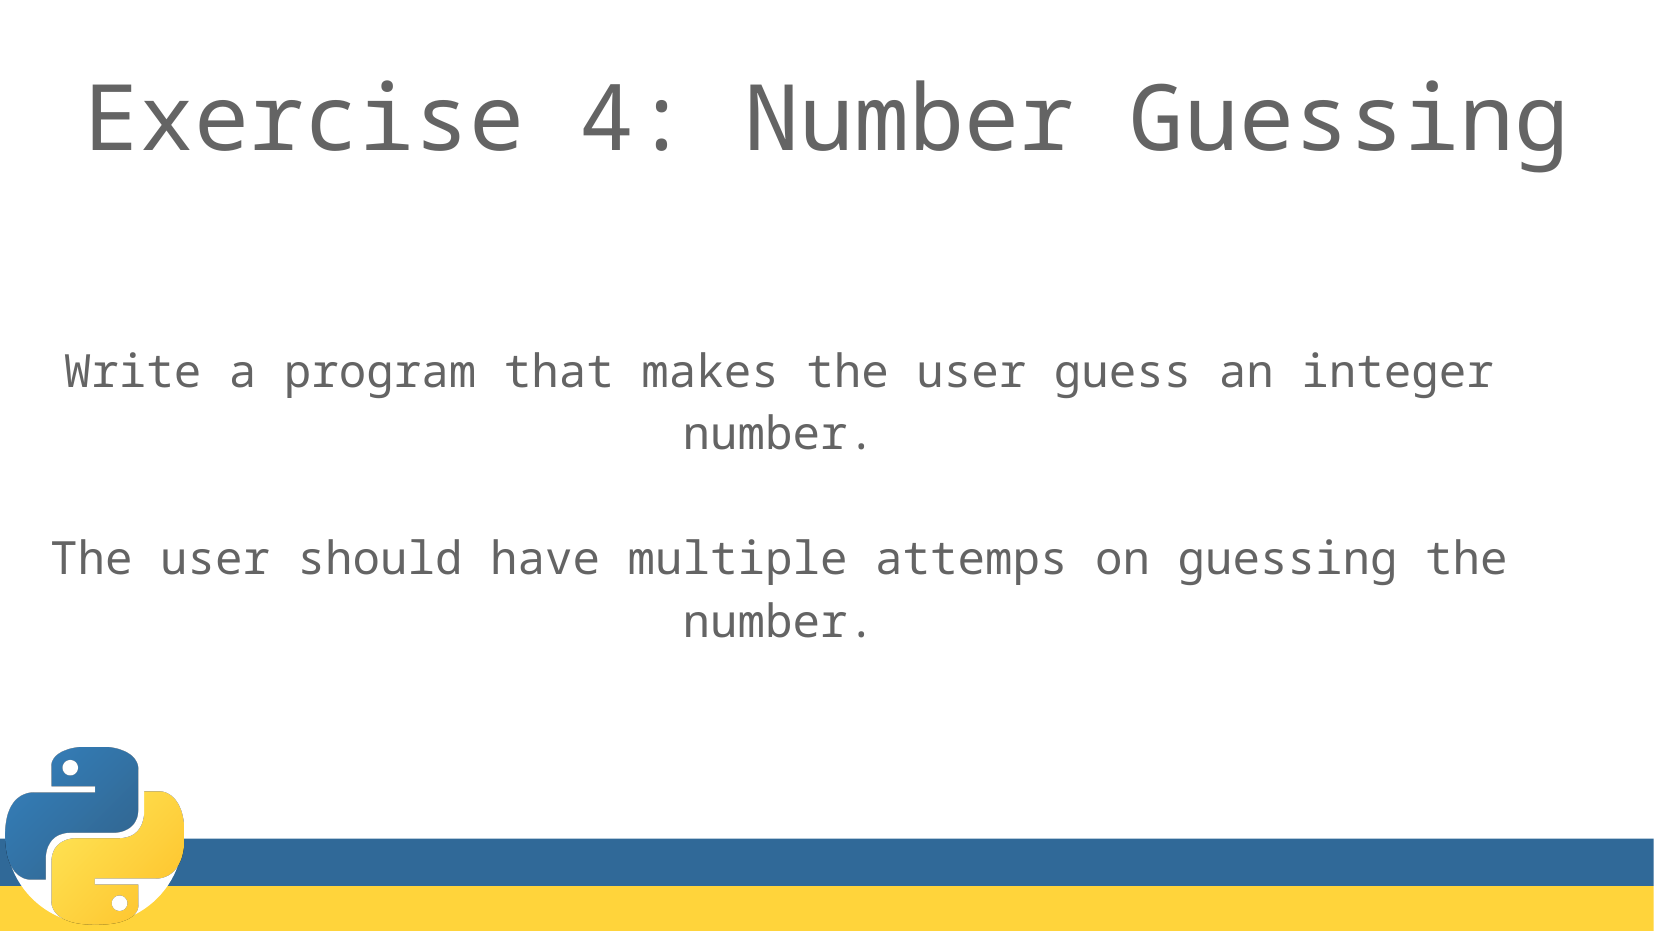

# Exercise 4: Number Guessing
Write a program that makes the user guess an integer number.
The user should have multiple attemps on guessing the number.